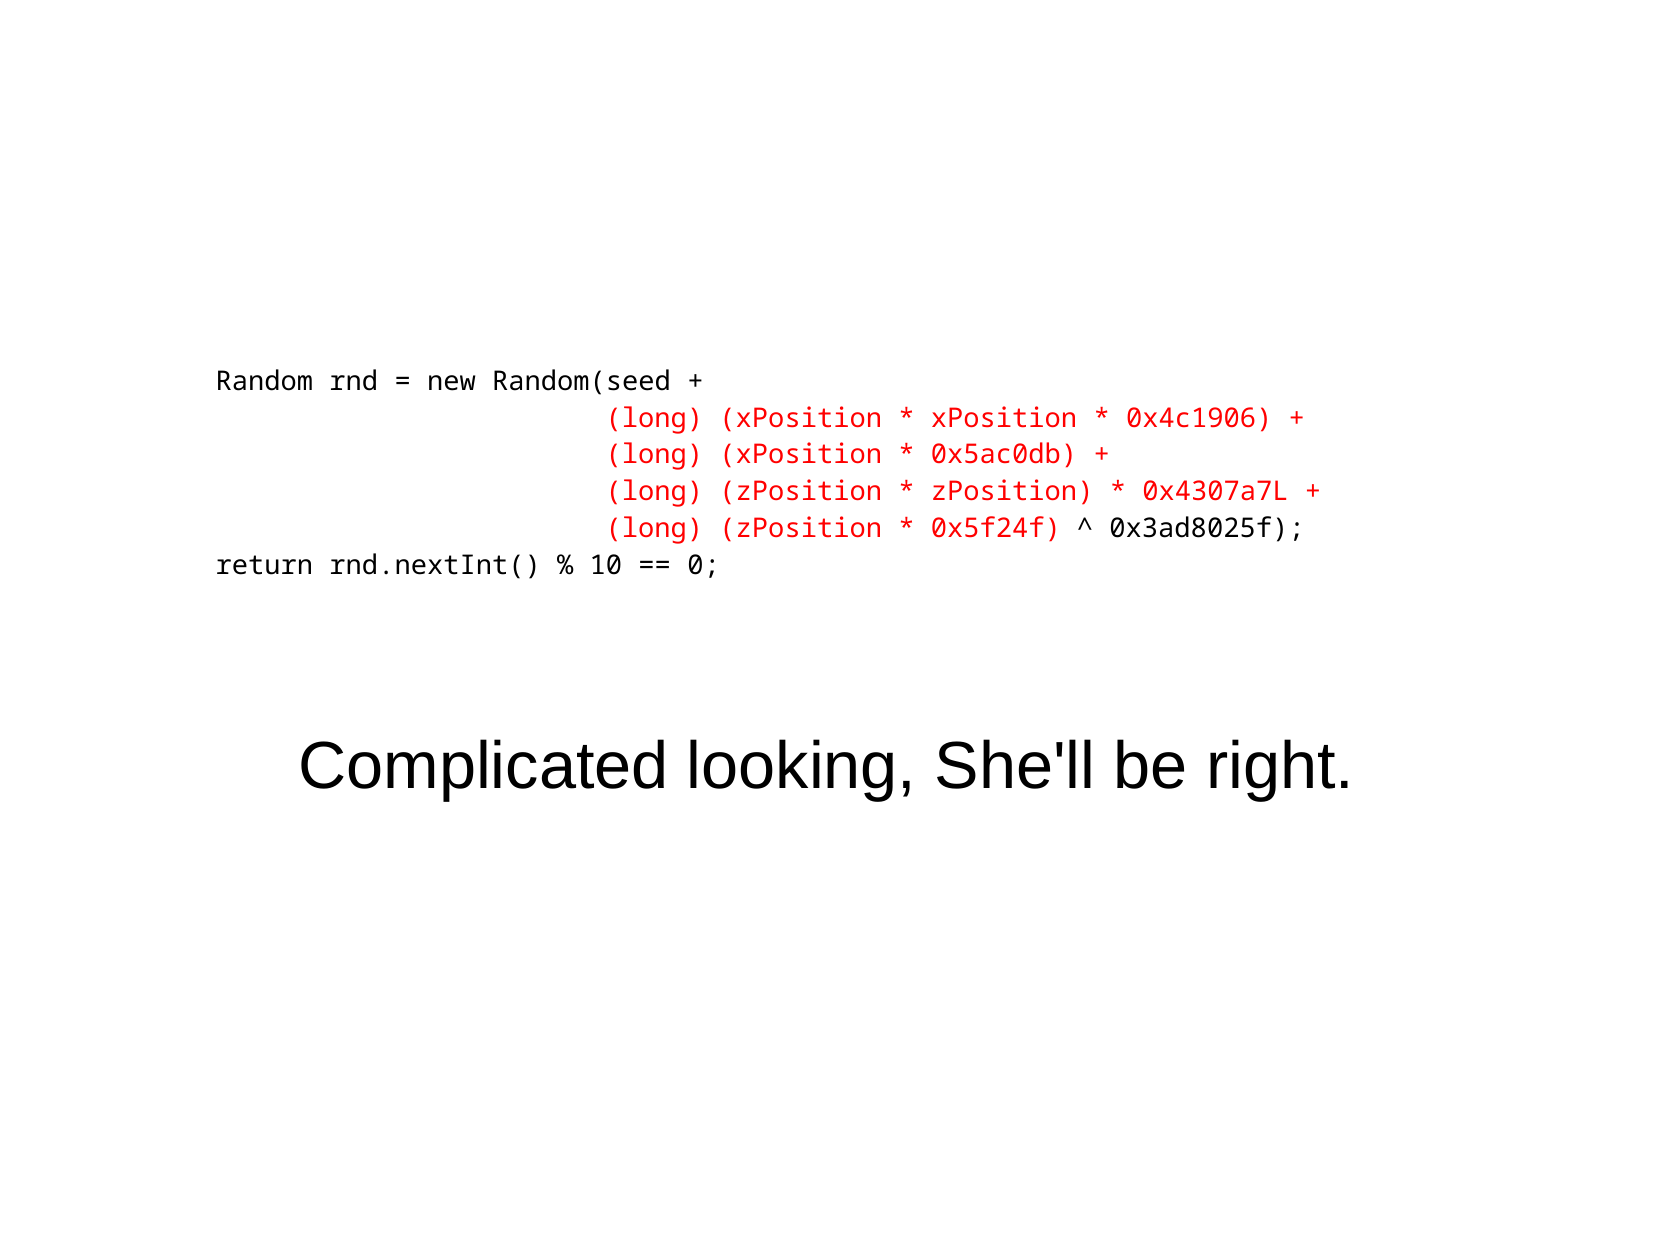

Random rnd = new Random(seed +
 (long) (xPosition * xPosition * 0x4c1906) +
 (long) (xPosition * 0x5ac0db) +
 (long) (zPosition * zPosition) * 0x4307a7L +
 (long) (zPosition * 0x5f24f) ^ 0x3ad8025f);
return rnd.nextInt() % 10 == 0;
Complicated looking, She'll be right.